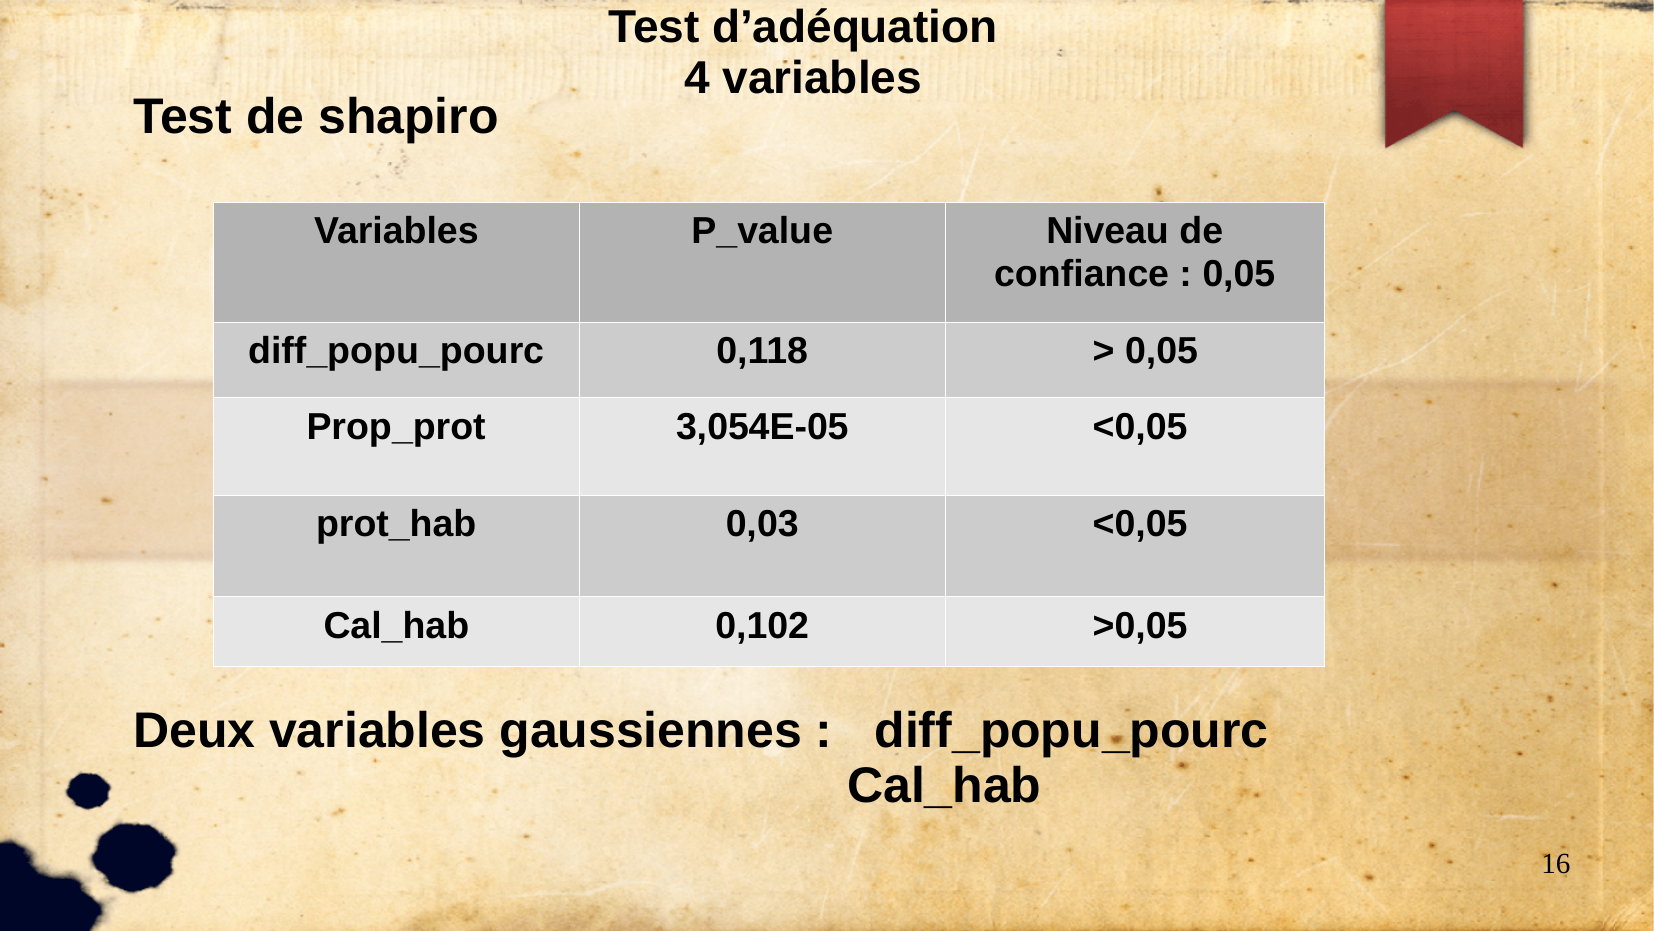

# Test d’adéquation 4 variables
Test de shapiro
Deux variables gaussiennes : diff_popu_pourc
 Cal_hab
| Variables | P\_value | Niveau de confiance : 0,05 |
| --- | --- | --- |
| diff\_popu\_pourc | 0,118 | > 0,05 |
| Prop\_prot | 3,054E-05 | <0,05 |
| prot\_hab | 0,03 | <0,05 |
| Cal\_hab | 0,102 | >0,05 |
16